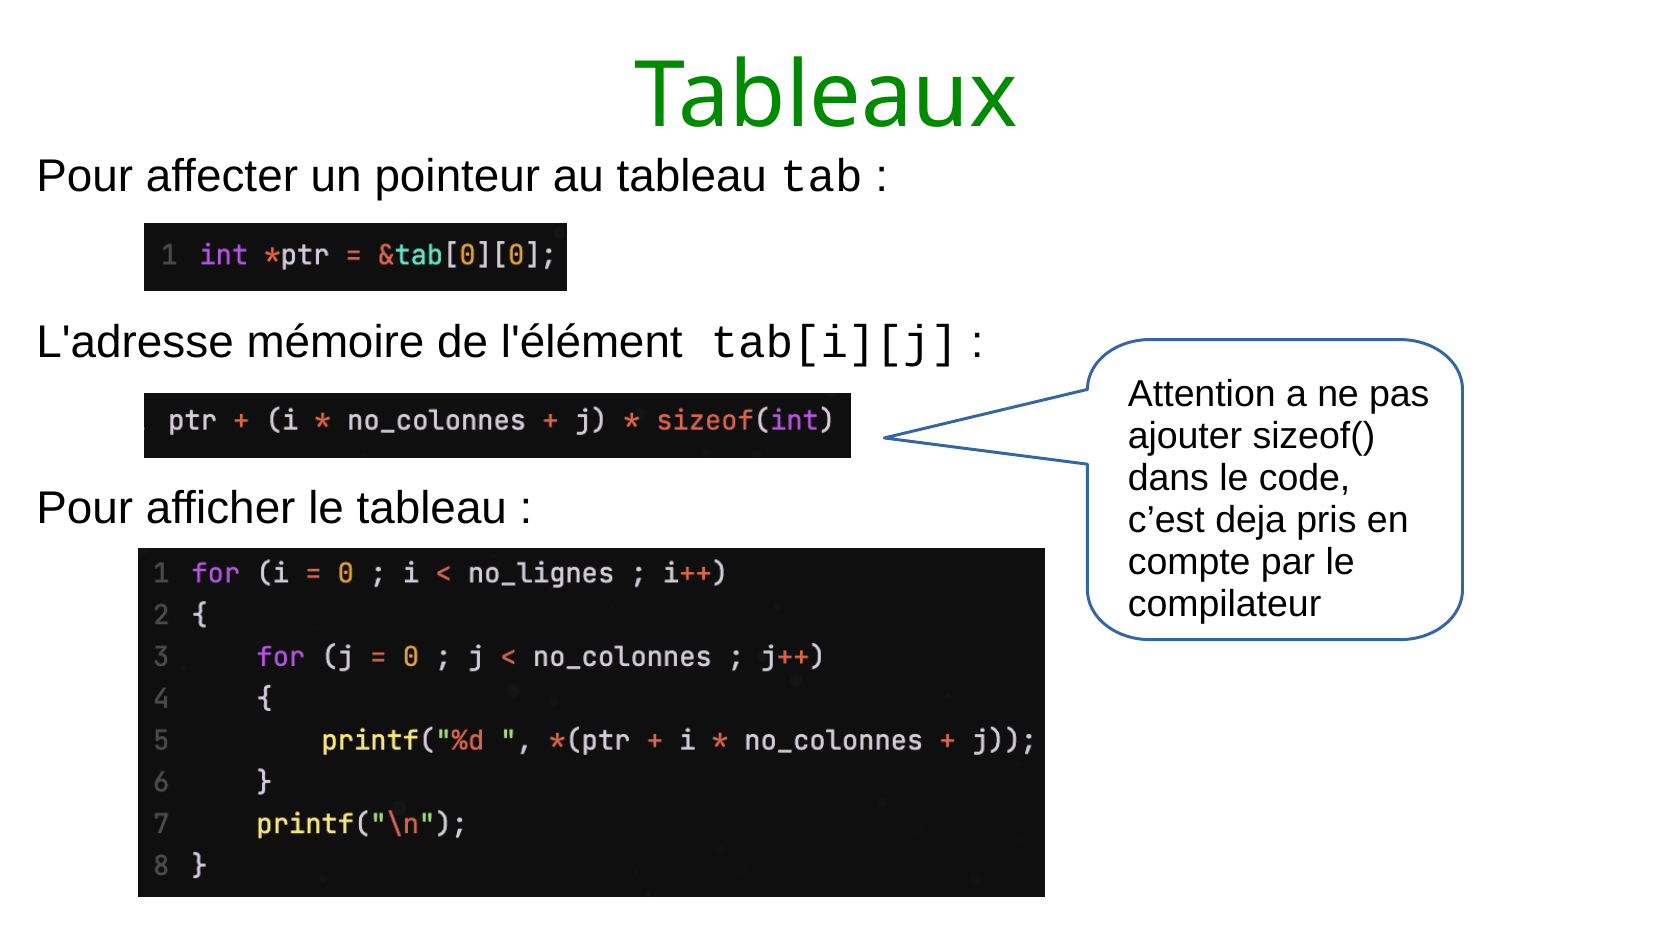

# Tableaux
Pour affecter un pointeur au tableau tab :
L'adresse mémoire de l'élément tab[i][j] :
Pour afficher le tableau :
Attention a ne pas ajouter sizeof() dans le code, c’est deja pris en compte par le compilateur